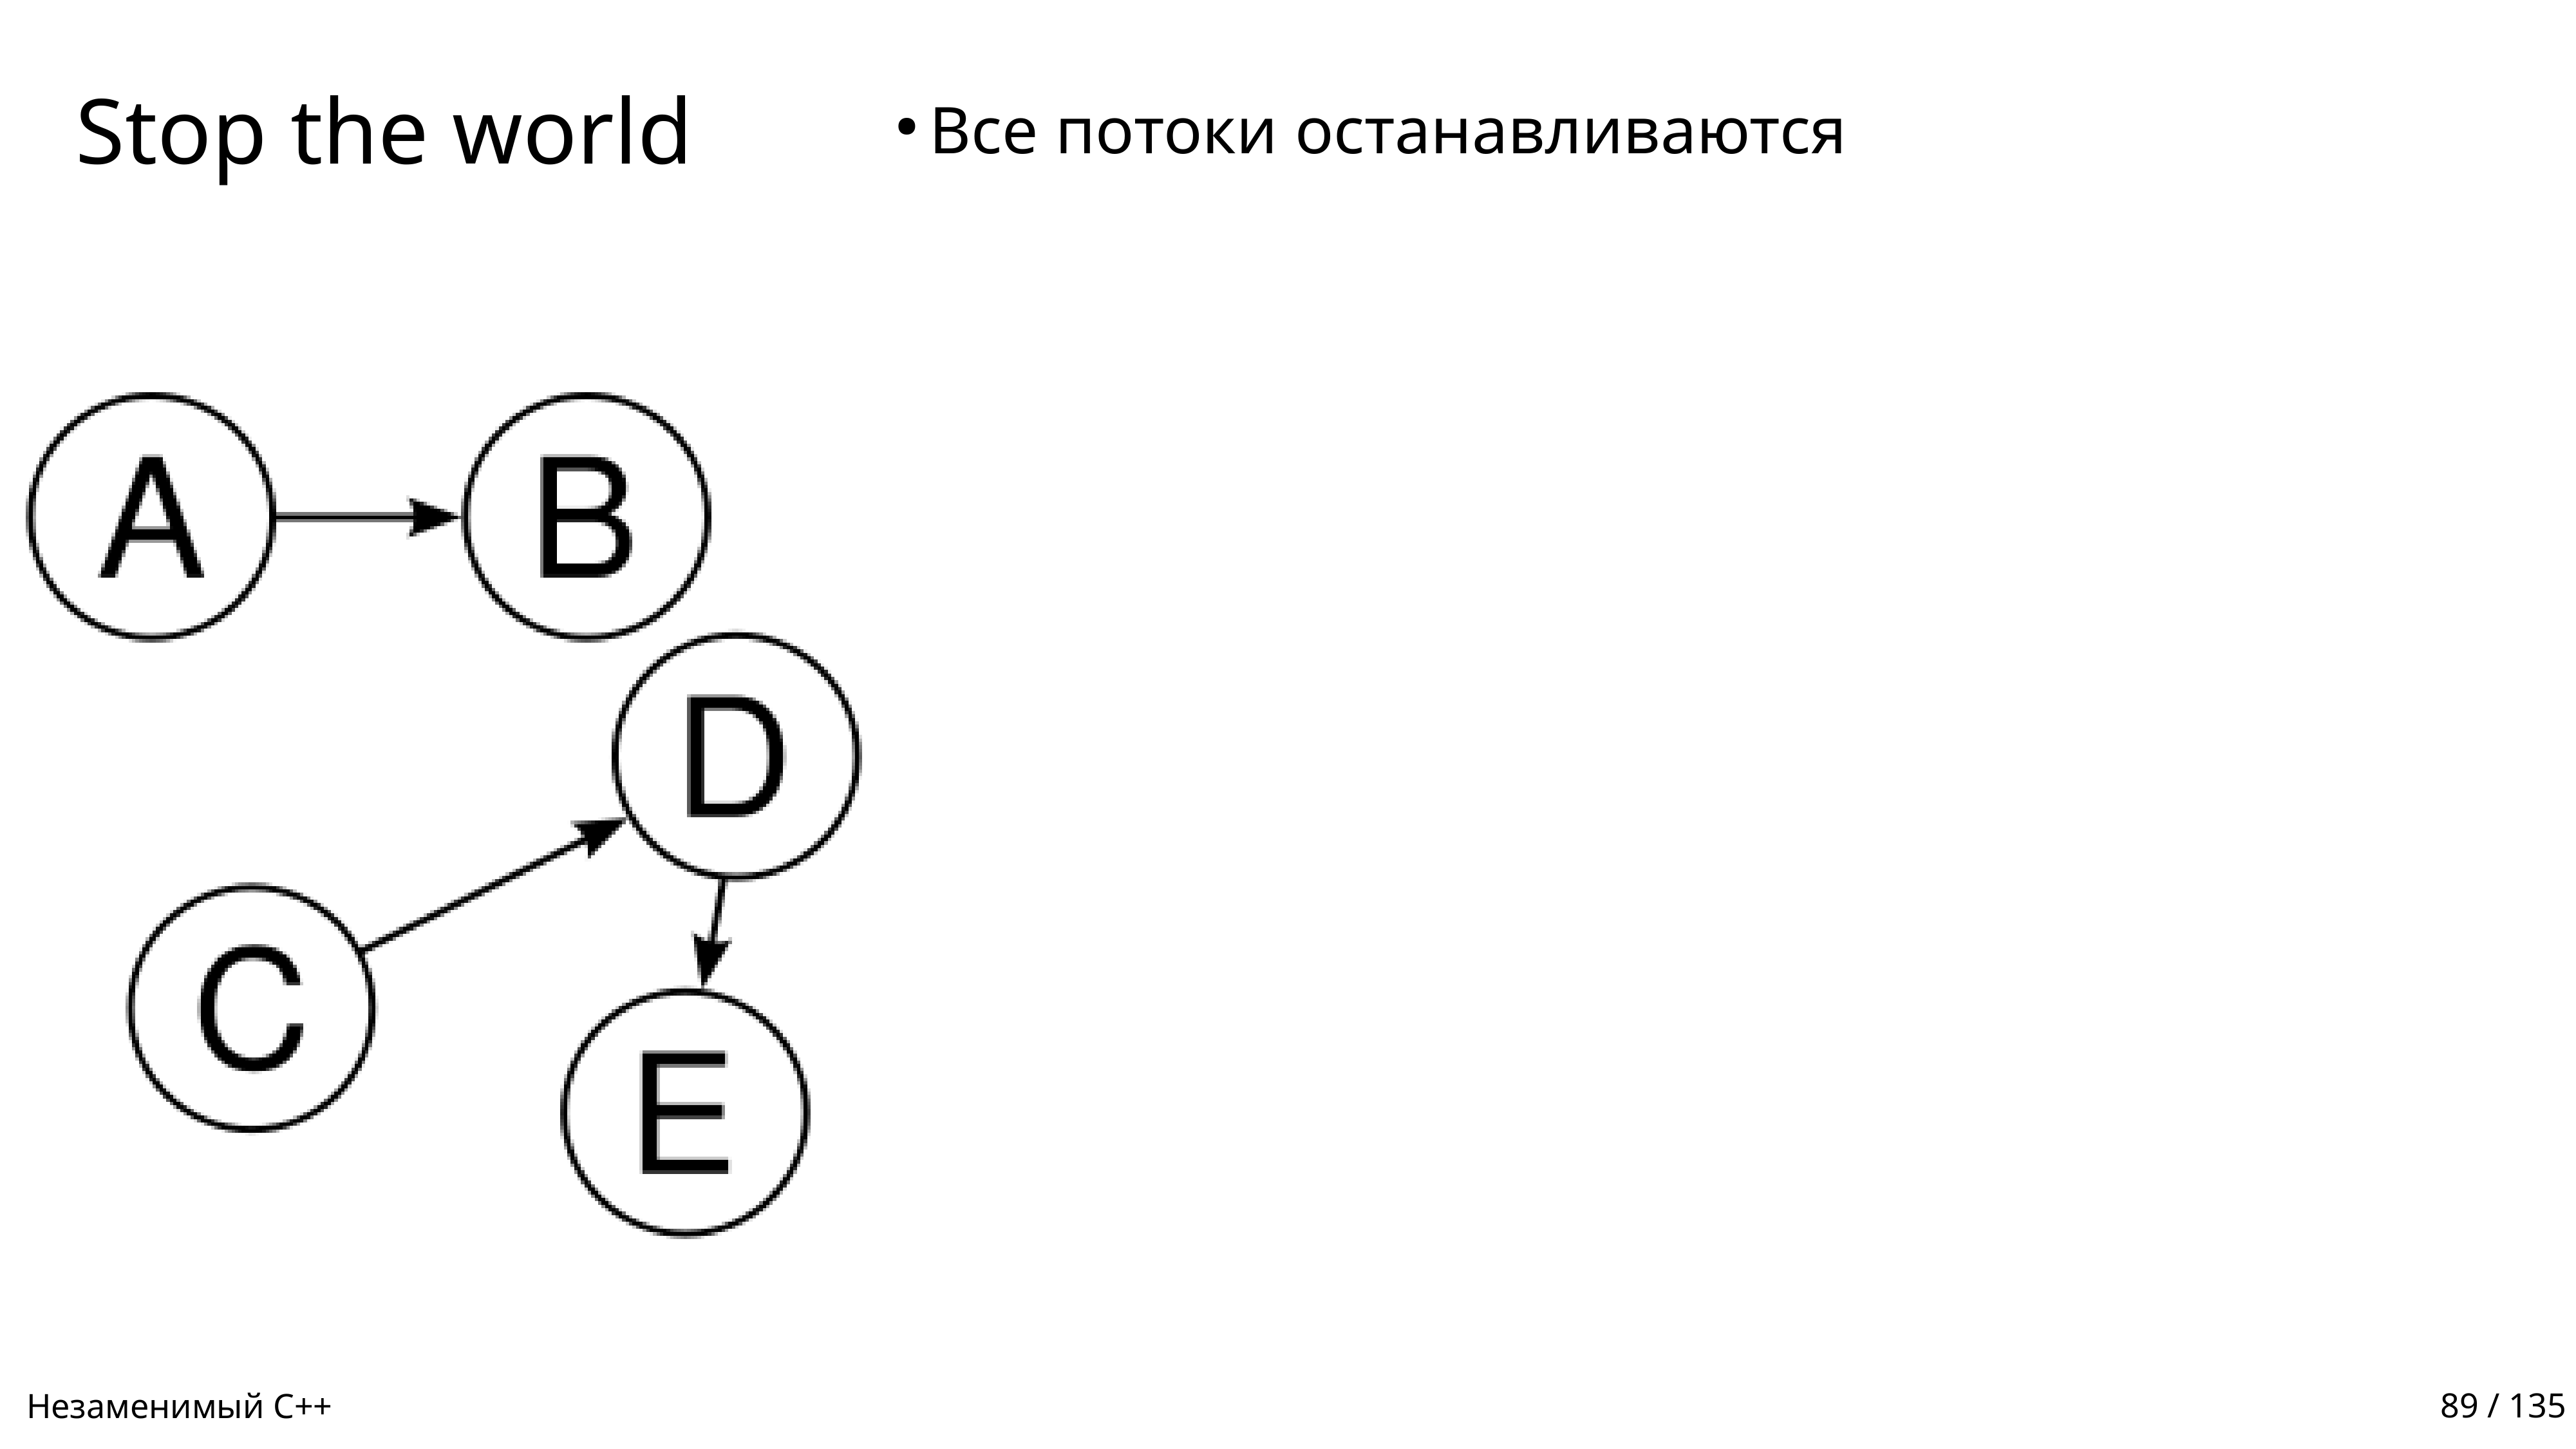

# Stop the world
Все потоки останавливаются
Незаменимый C++